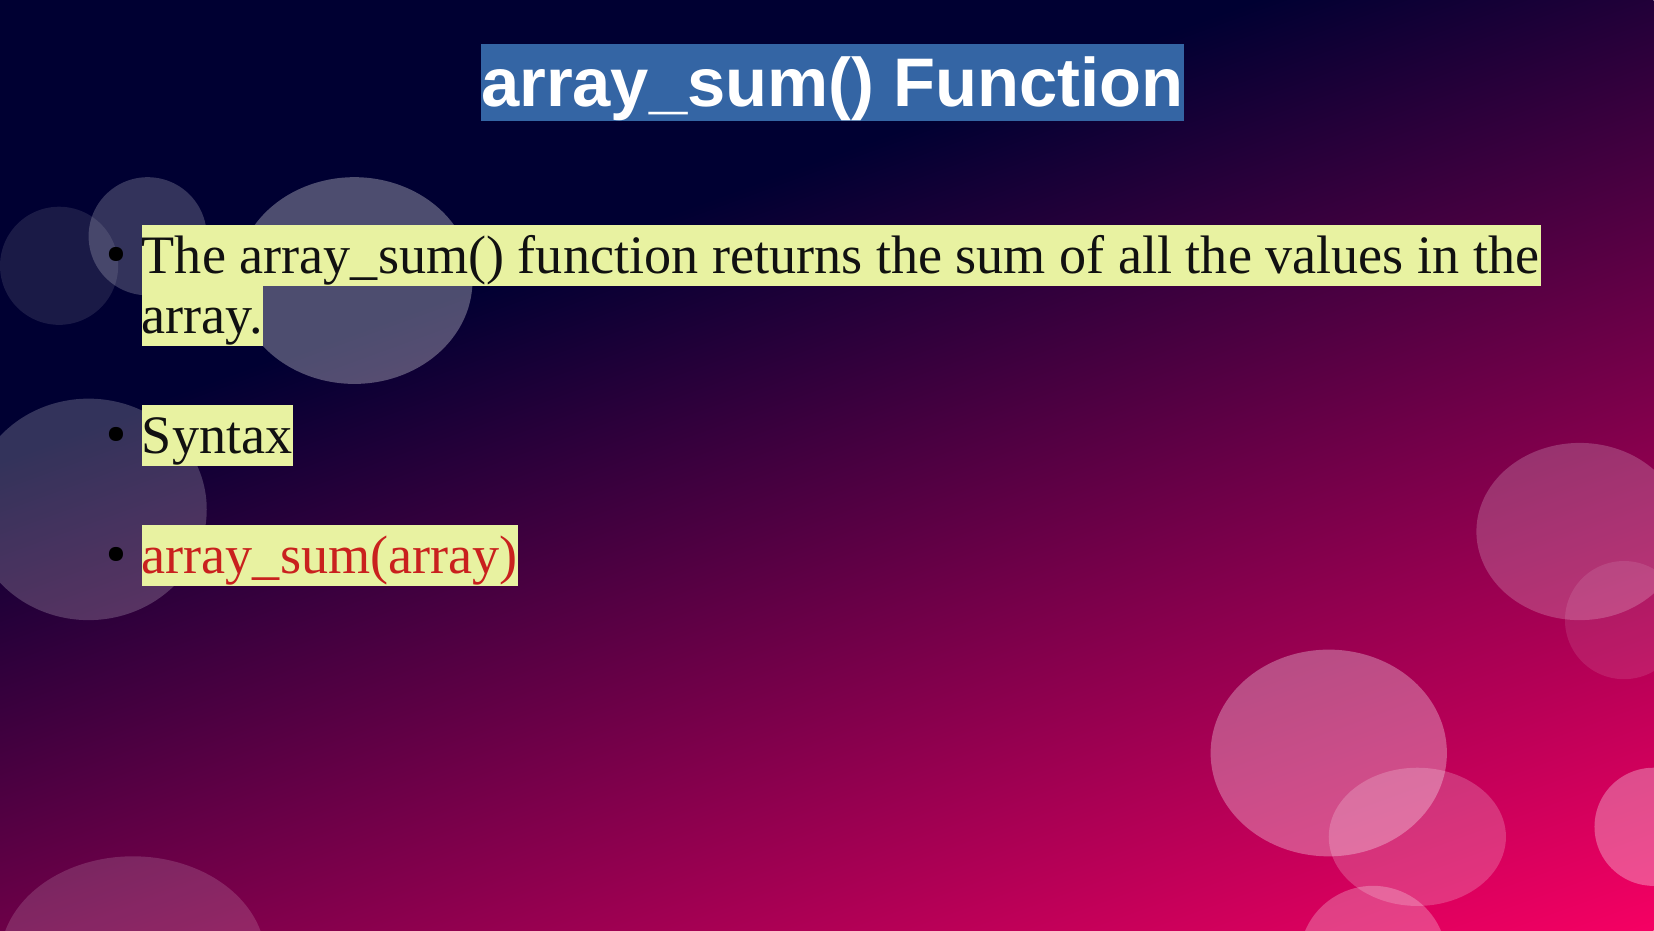

# array_sum() Function
The array_sum() function returns the sum of all the values in the array.
Syntax
array_sum(array)